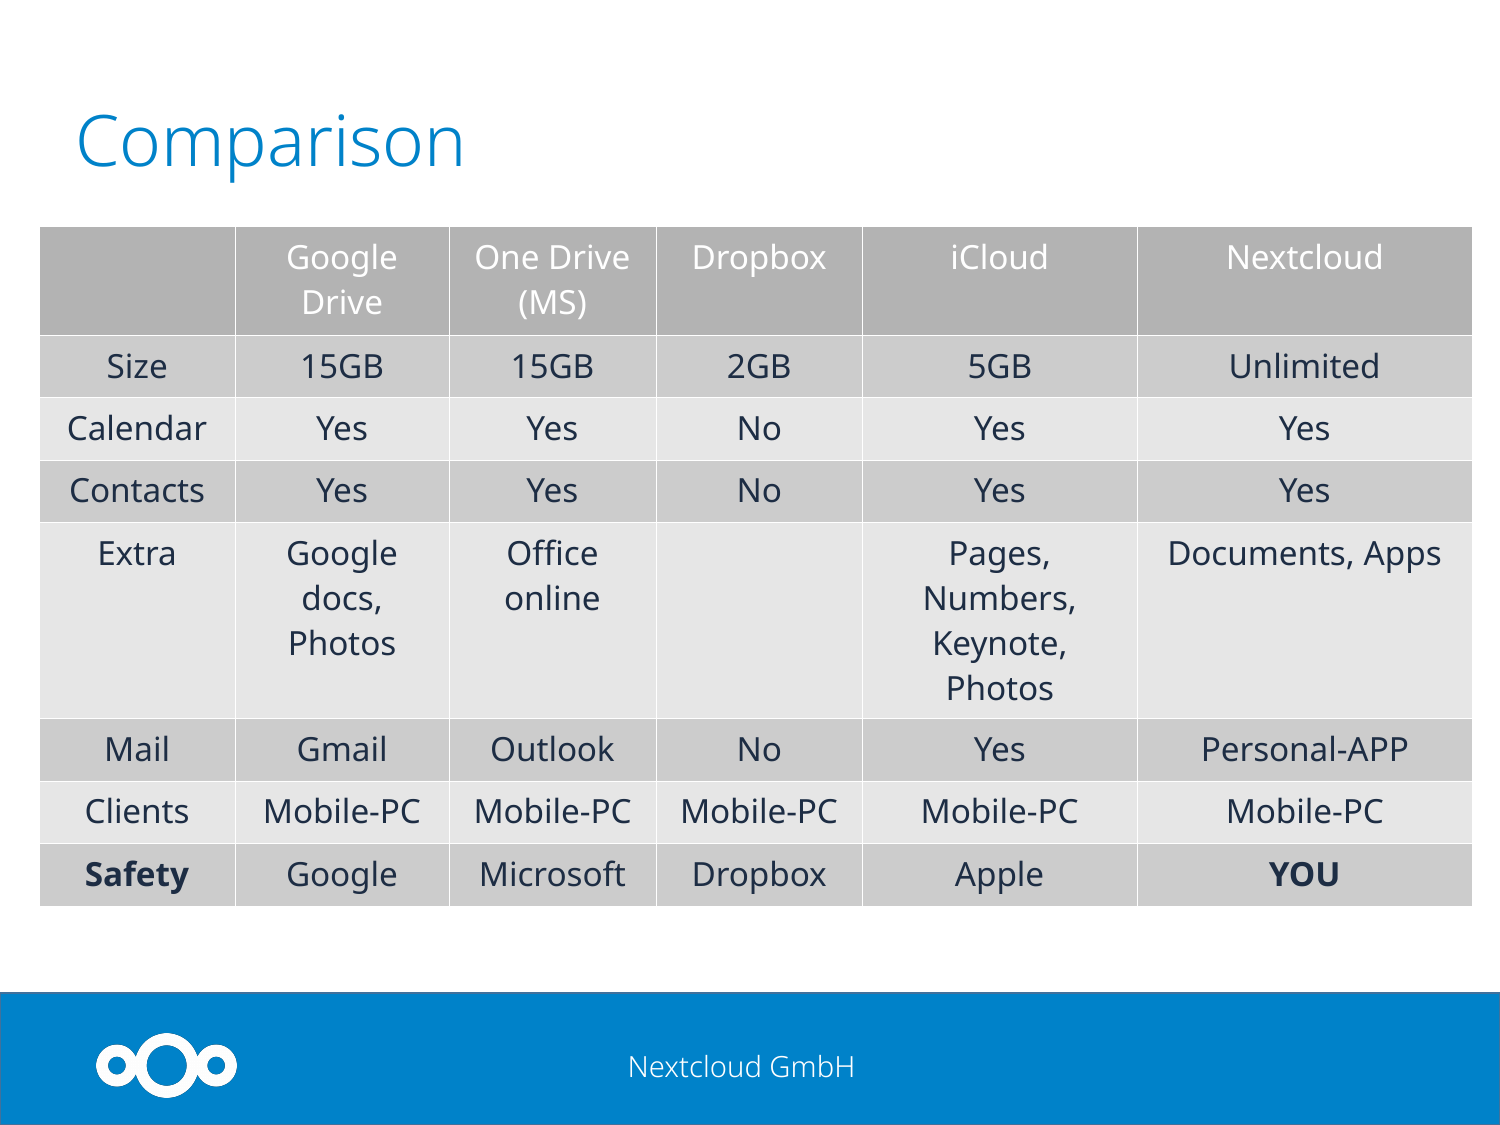

# Comparison
| | Google Drive | One Drive (MS) | Dropbox | iCloud | Nextcloud |
| --- | --- | --- | --- | --- | --- |
| Size | 15GB | 15GB | 2GB | 5GB | Unlimited |
| Calendar | Yes | Yes | No | Yes | Yes |
| Contacts | Yes | Yes | No | Yes | Yes |
| Extra | Google docs, Photos | Office online | | Pages, Numbers, Keynote, Photos | Documents, Apps |
| Mail | Gmail | Outlook | No | Yes | Personal-APP |
| Clients | Mobile-PC | Mobile-PC | Mobile-PC | Mobile-PC | Mobile-PC |
| Safety | Google | Microsoft | Dropbox | Apple | YOU |